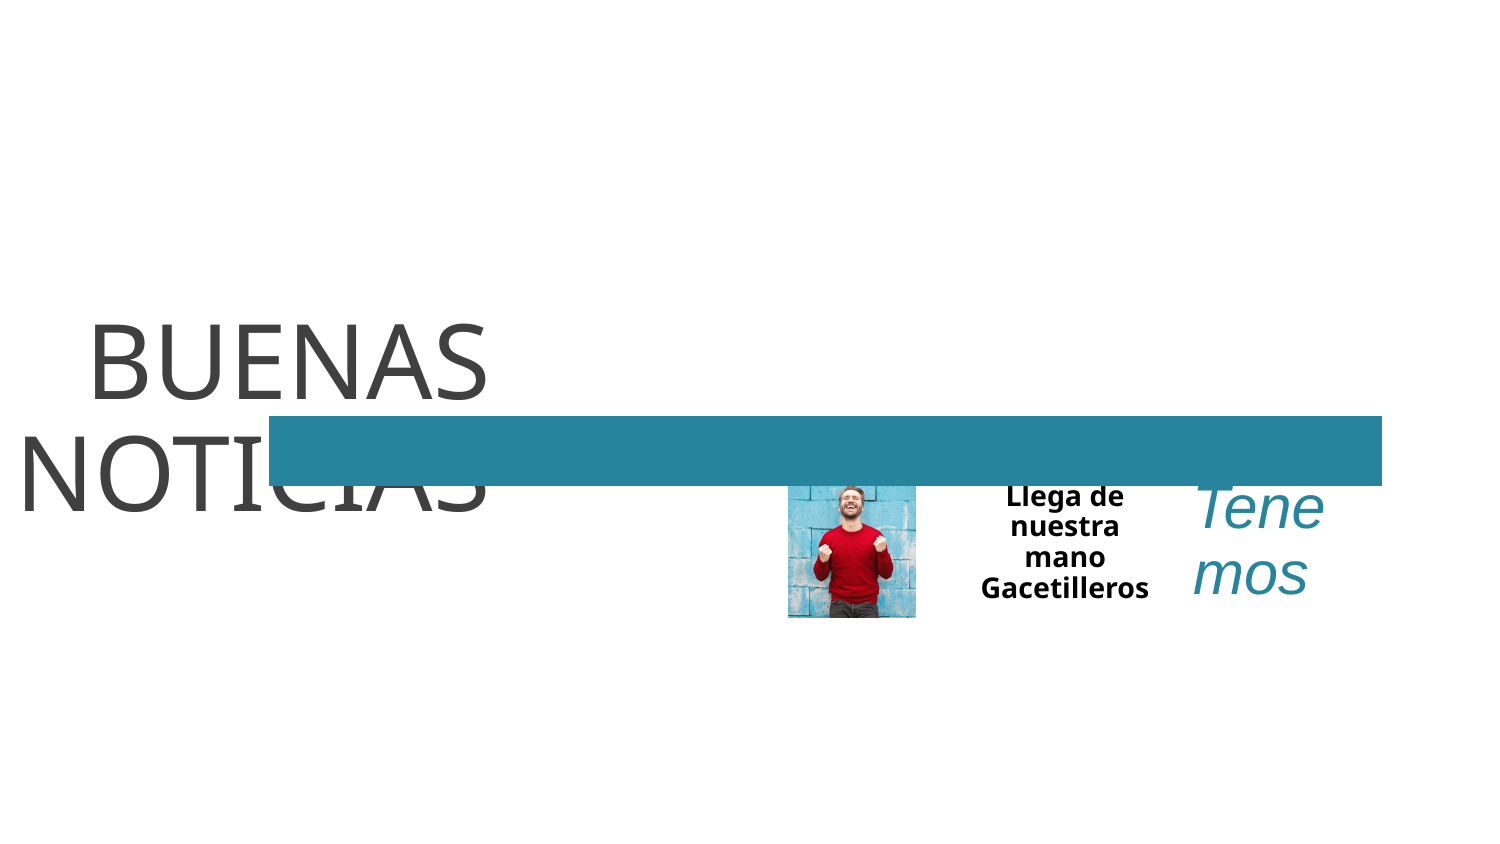

# BUENAS NOTICIAS
Llega de nuestra mano Gacetilleros
Tenemos